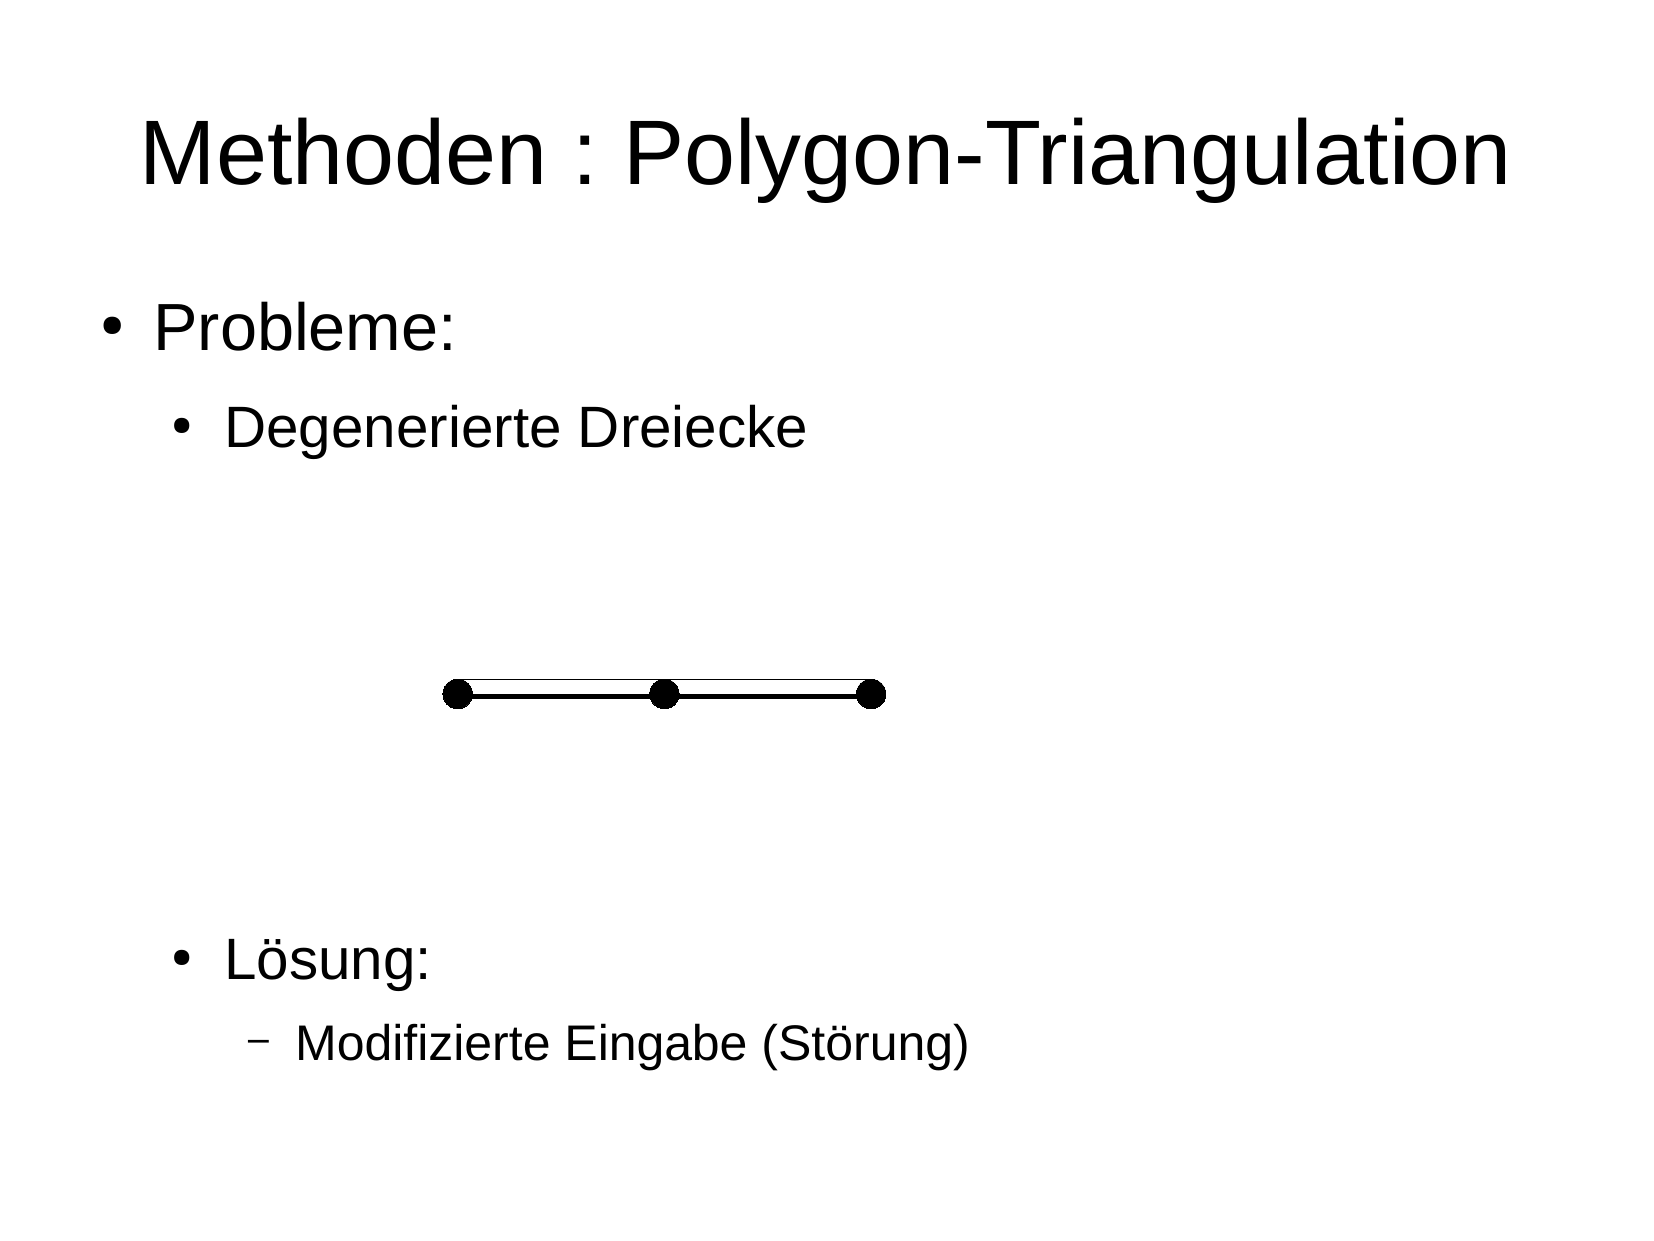

# Methoden : Polygon-Triangulation
Probleme:
Degenerierte Dreiecke
Lösung:
Modifizierte Eingabe (Störung)